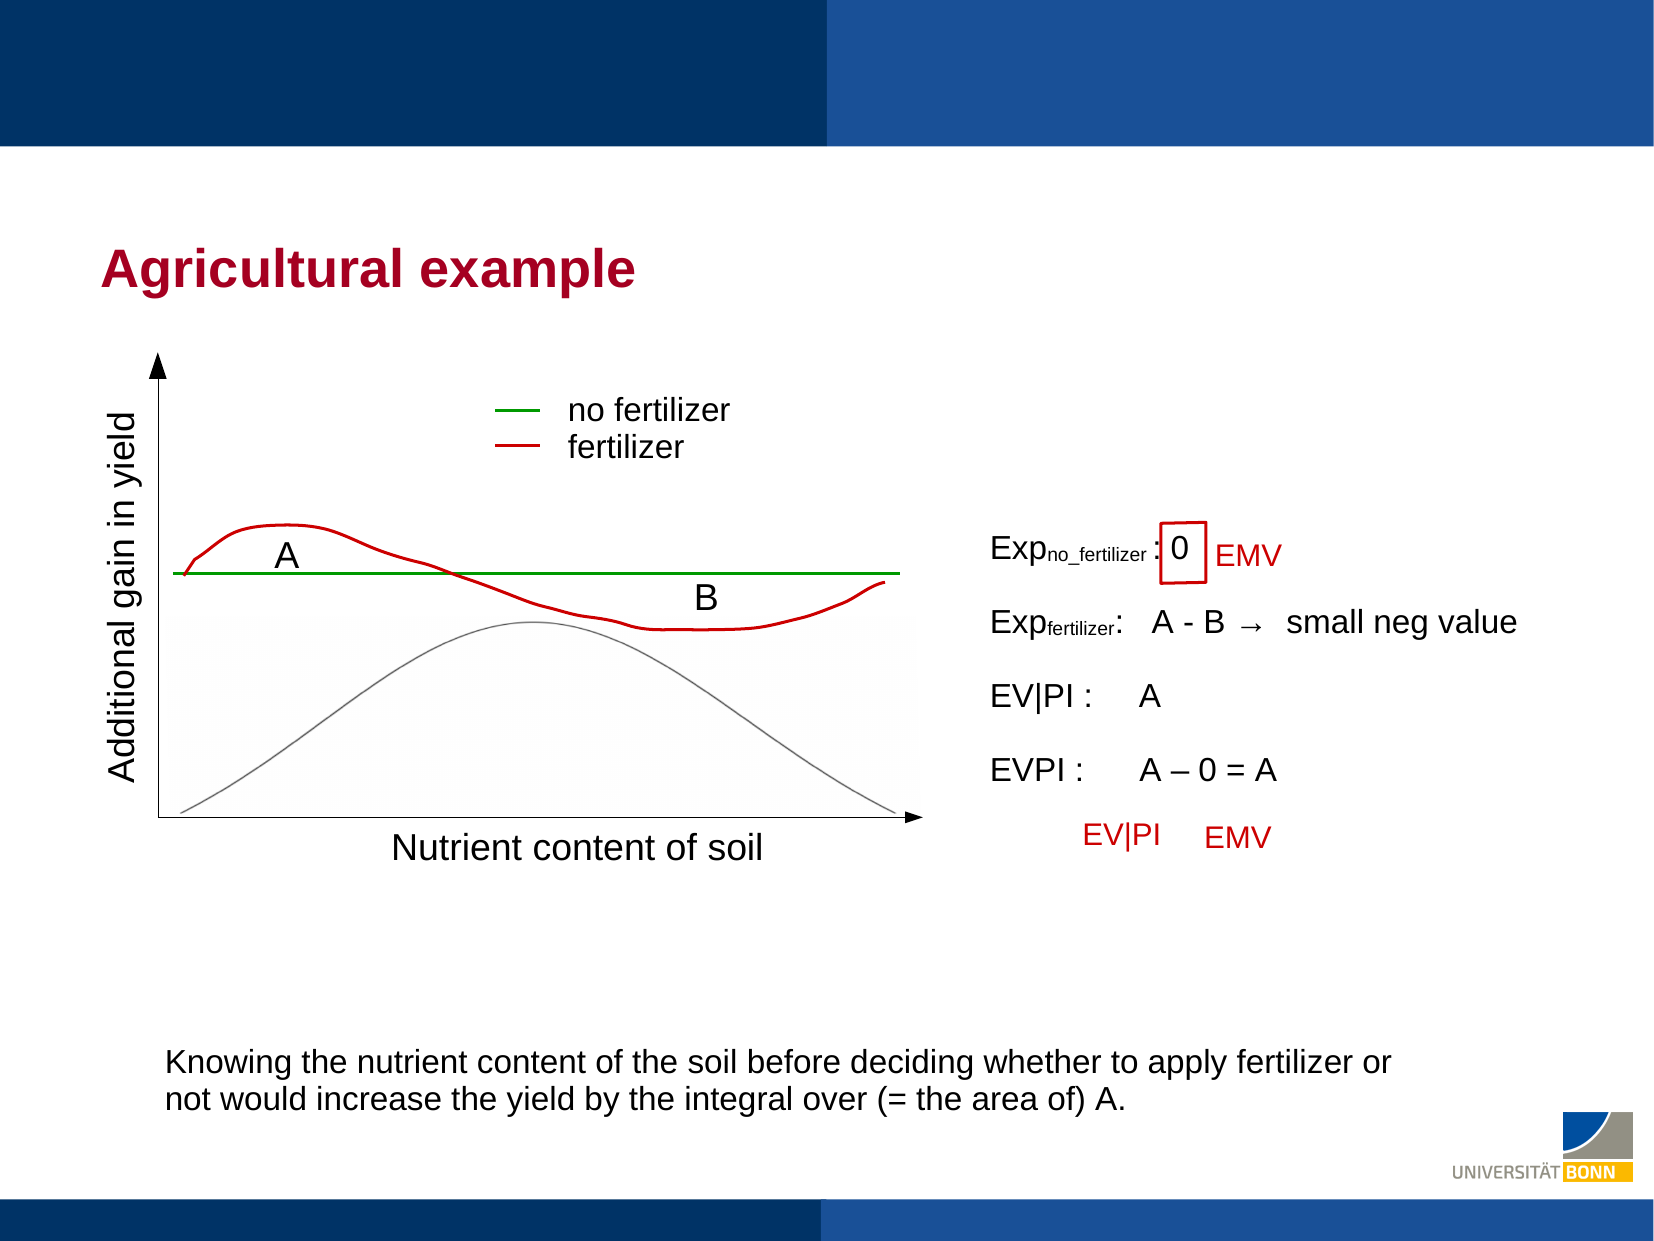

Agricultural example
no fertilizer
fertilizer
Additional gain in yield
Expno_fertilizer : 0
Expfertilizer: A - B → small neg value
EV|PI : A
EVPI : A – 0 = A
A
EMV
B
EV|PI
EMV
Nutrient content of soil
Knowing the nutrient content of the soil before deciding whether to apply fertilizer or not would increase the yield by the integral over (= the area of) A.